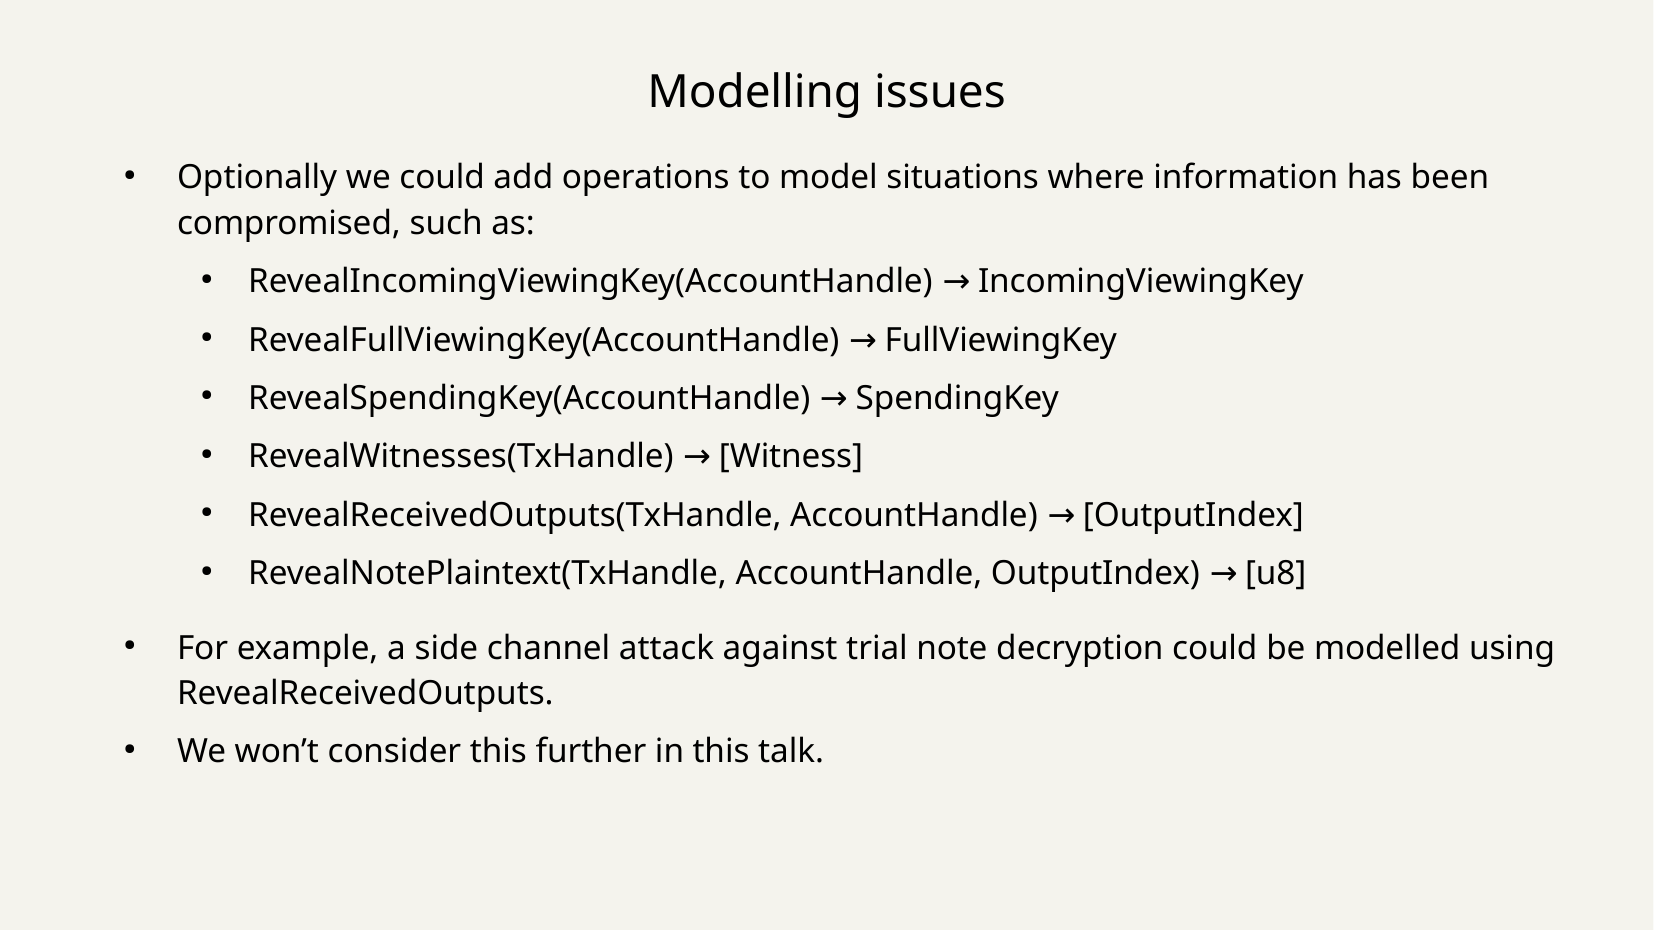

# Modelling issues
Optionally we could add operations to model situations where information has been compromised, such as:
RevealIncomingViewingKey(AccountHandle) → IncomingViewingKey
RevealFullViewingKey(AccountHandle) → FullViewingKey
RevealSpendingKey(AccountHandle) → SpendingKey
RevealWitnesses(TxHandle) → [Witness]
RevealReceivedOutputs(TxHandle, AccountHandle) → [OutputIndex]
RevealNotePlaintext(TxHandle, AccountHandle, OutputIndex) → [u8]
For example, a side channel attack against trial note decryption could be modelled using RevealReceivedOutputs.
We won’t consider this further in this talk.